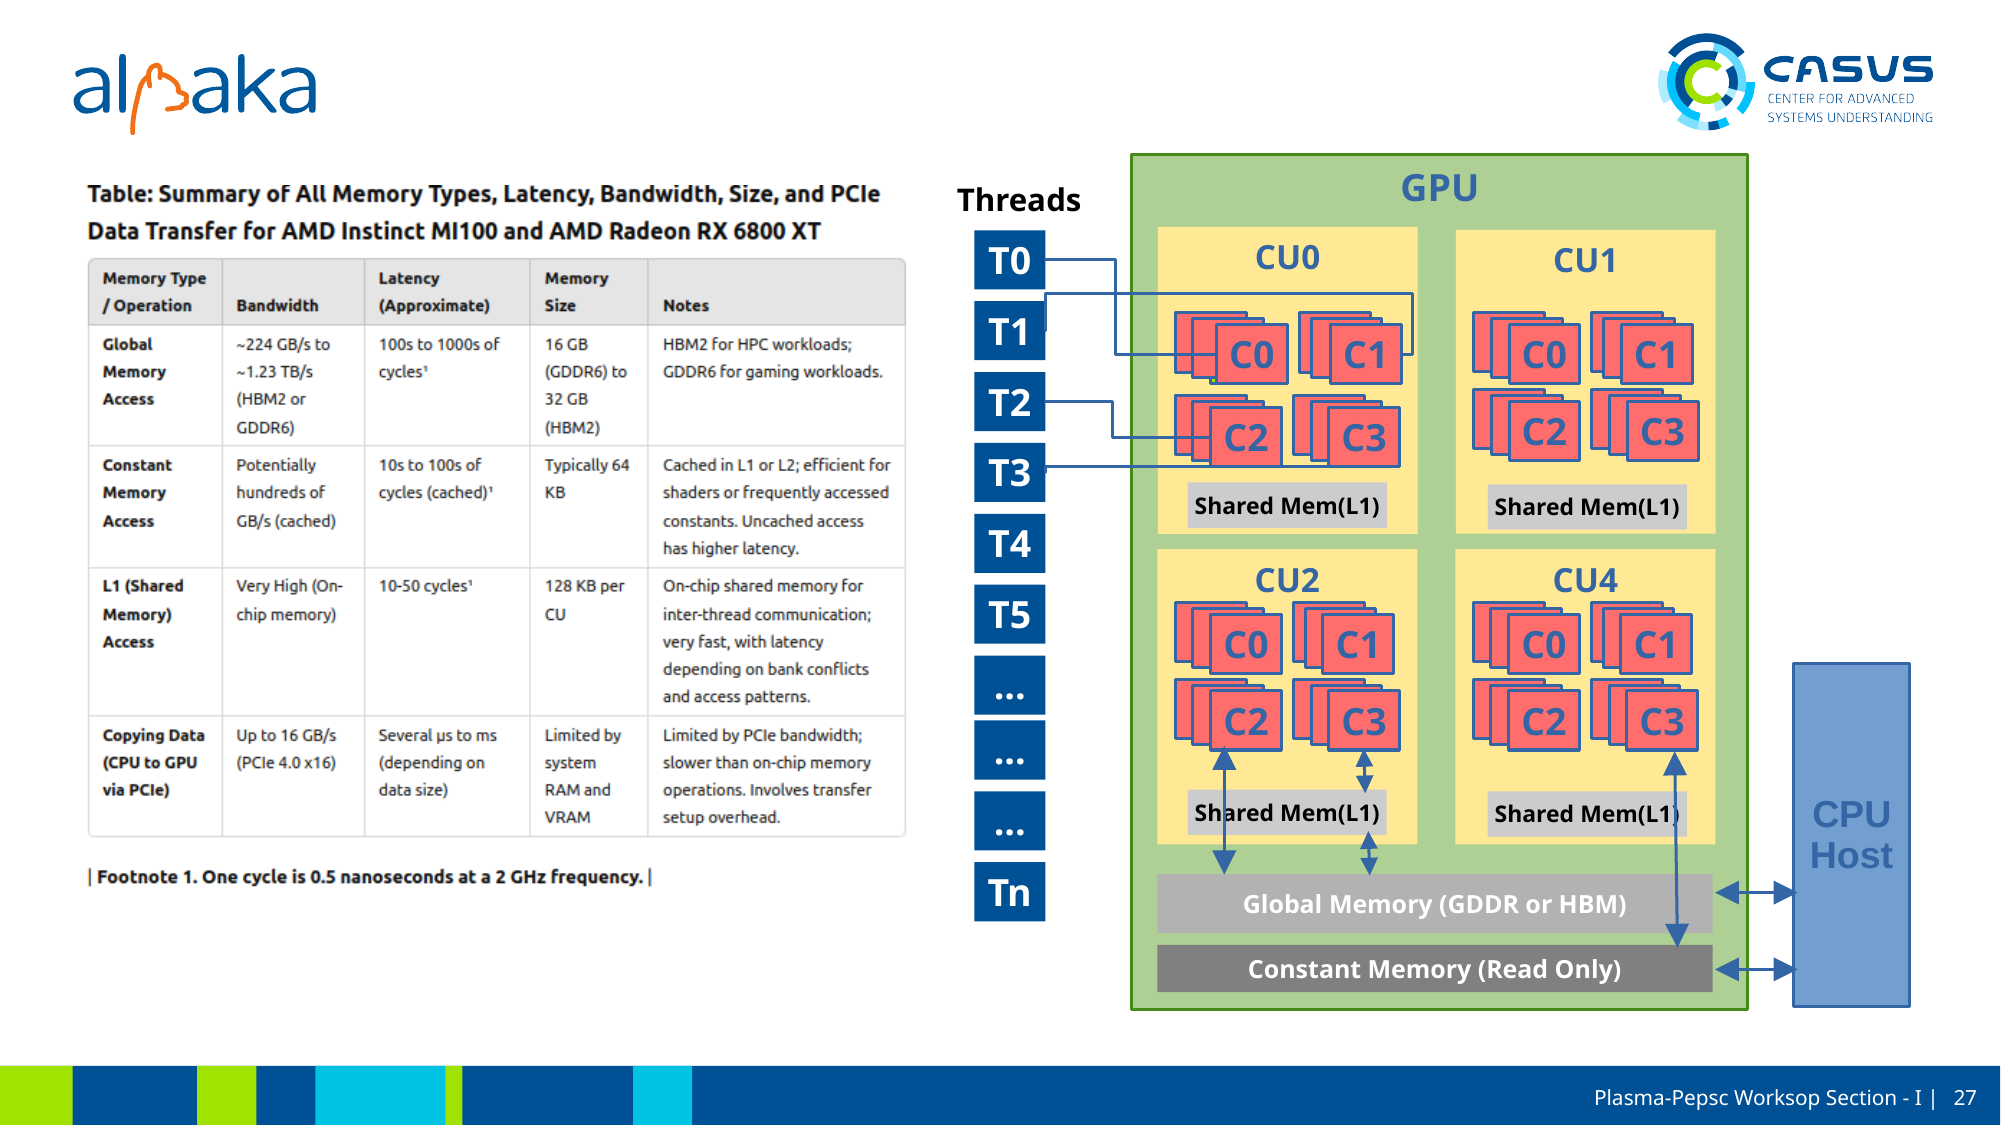

GPU
# Threads
CU0
CU1
T0
T1
T2
T3
T4
T5
...
...
...
Tn
C0
C1
C0
C0
C1
C2
C3
C0
C0
C2
C2
C3
Shared Mem(L1)
Shared Mem(L1)
CU2
CU4
C0
C0
C1
C0
C1
CPU
Host
C2
C3
C2
C3
Shared Mem(L1)
Shared Mem(L1)
Global Memory (GDDR or HBM)
Constant Memory (Read Only)
Plasma-Pepsc Worksop Section - I
27